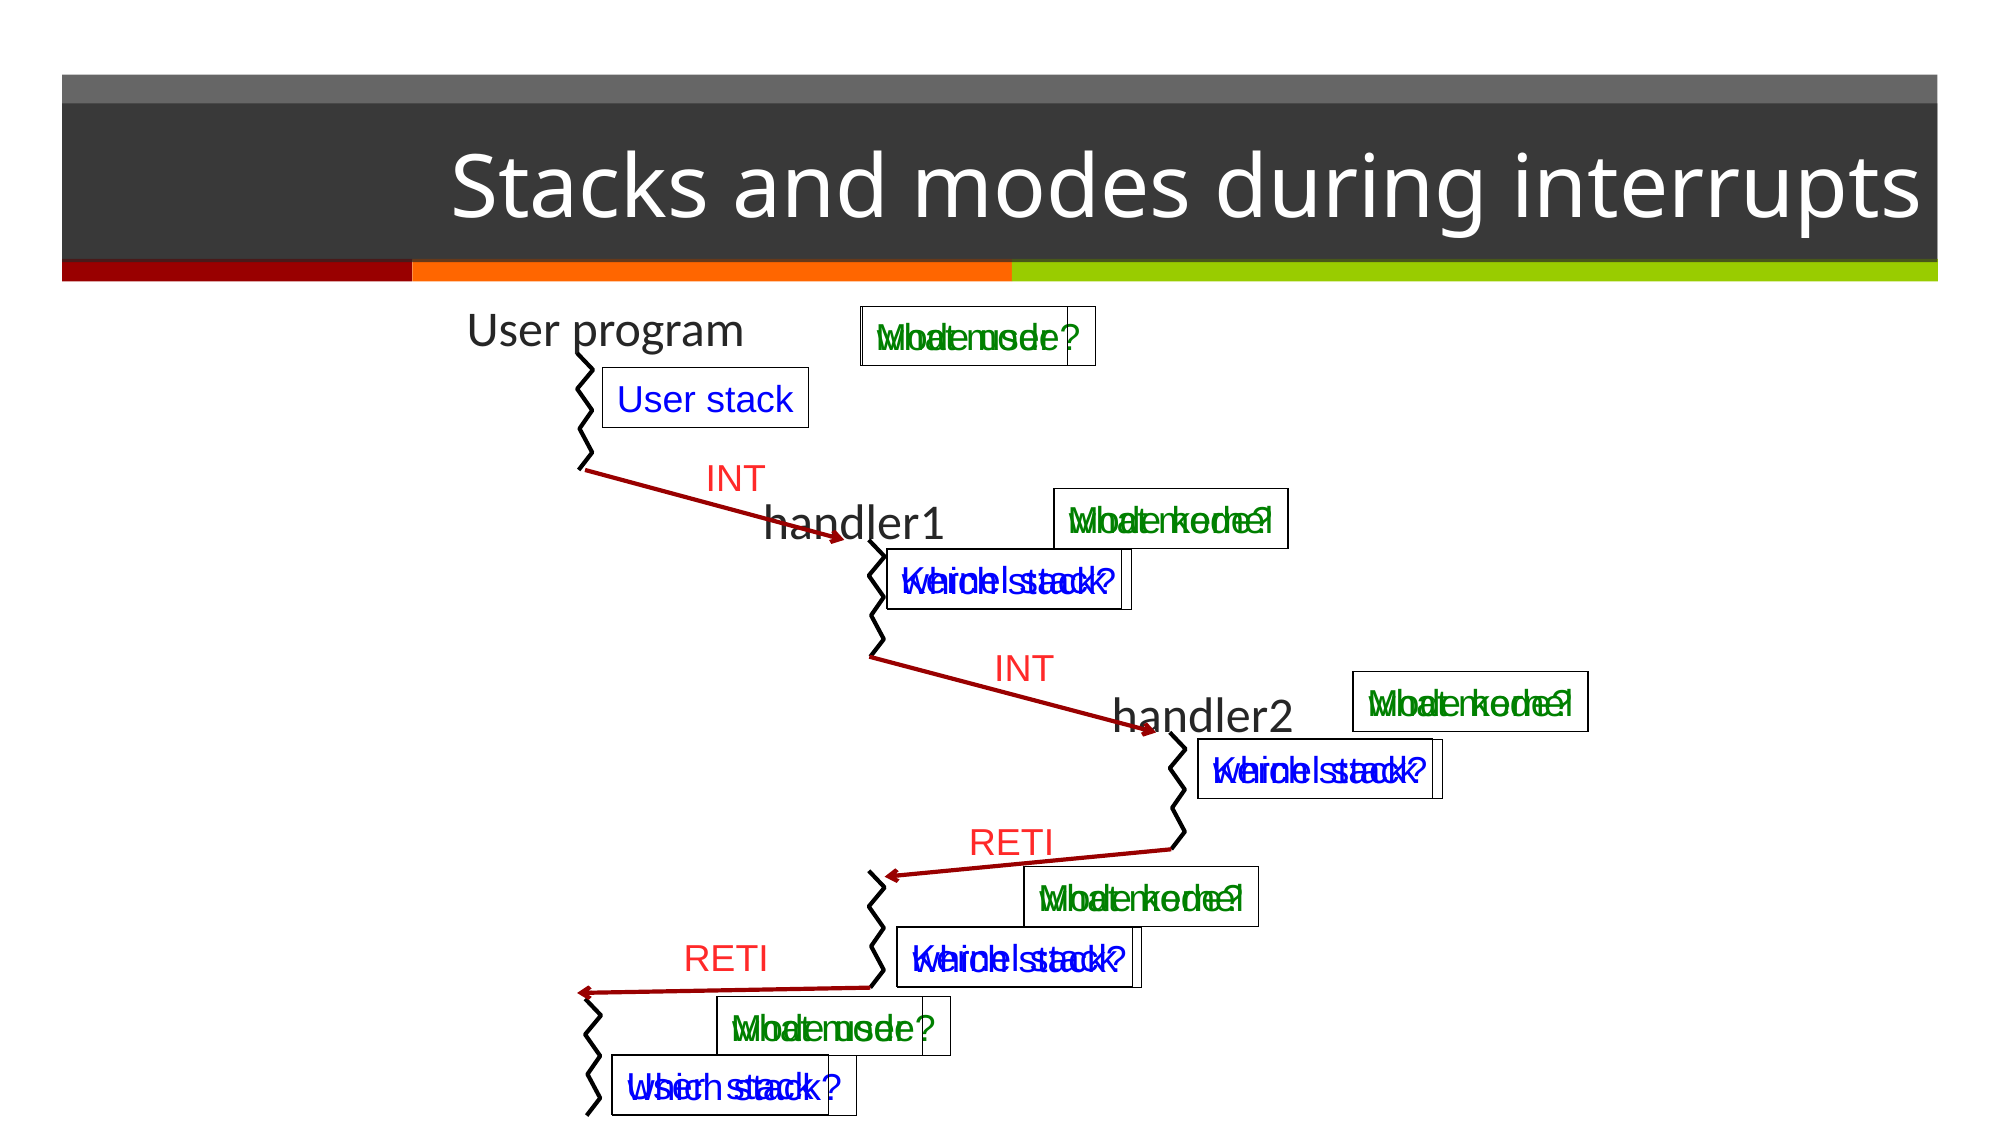

Stacks and modes during interrupts
# User program
	 handler1
				 handler2
Mode user
what mode?
User stack
INT
Mode kernel
what mode?
Kernel stack
which stack?
INT
Mode kernel
what mode?
Kernel stack
which stack?
RETI
Mode kernel
what mode?
RETI
Kernel stack
which stack?
Mode user
what mode?
User stack
which stack?